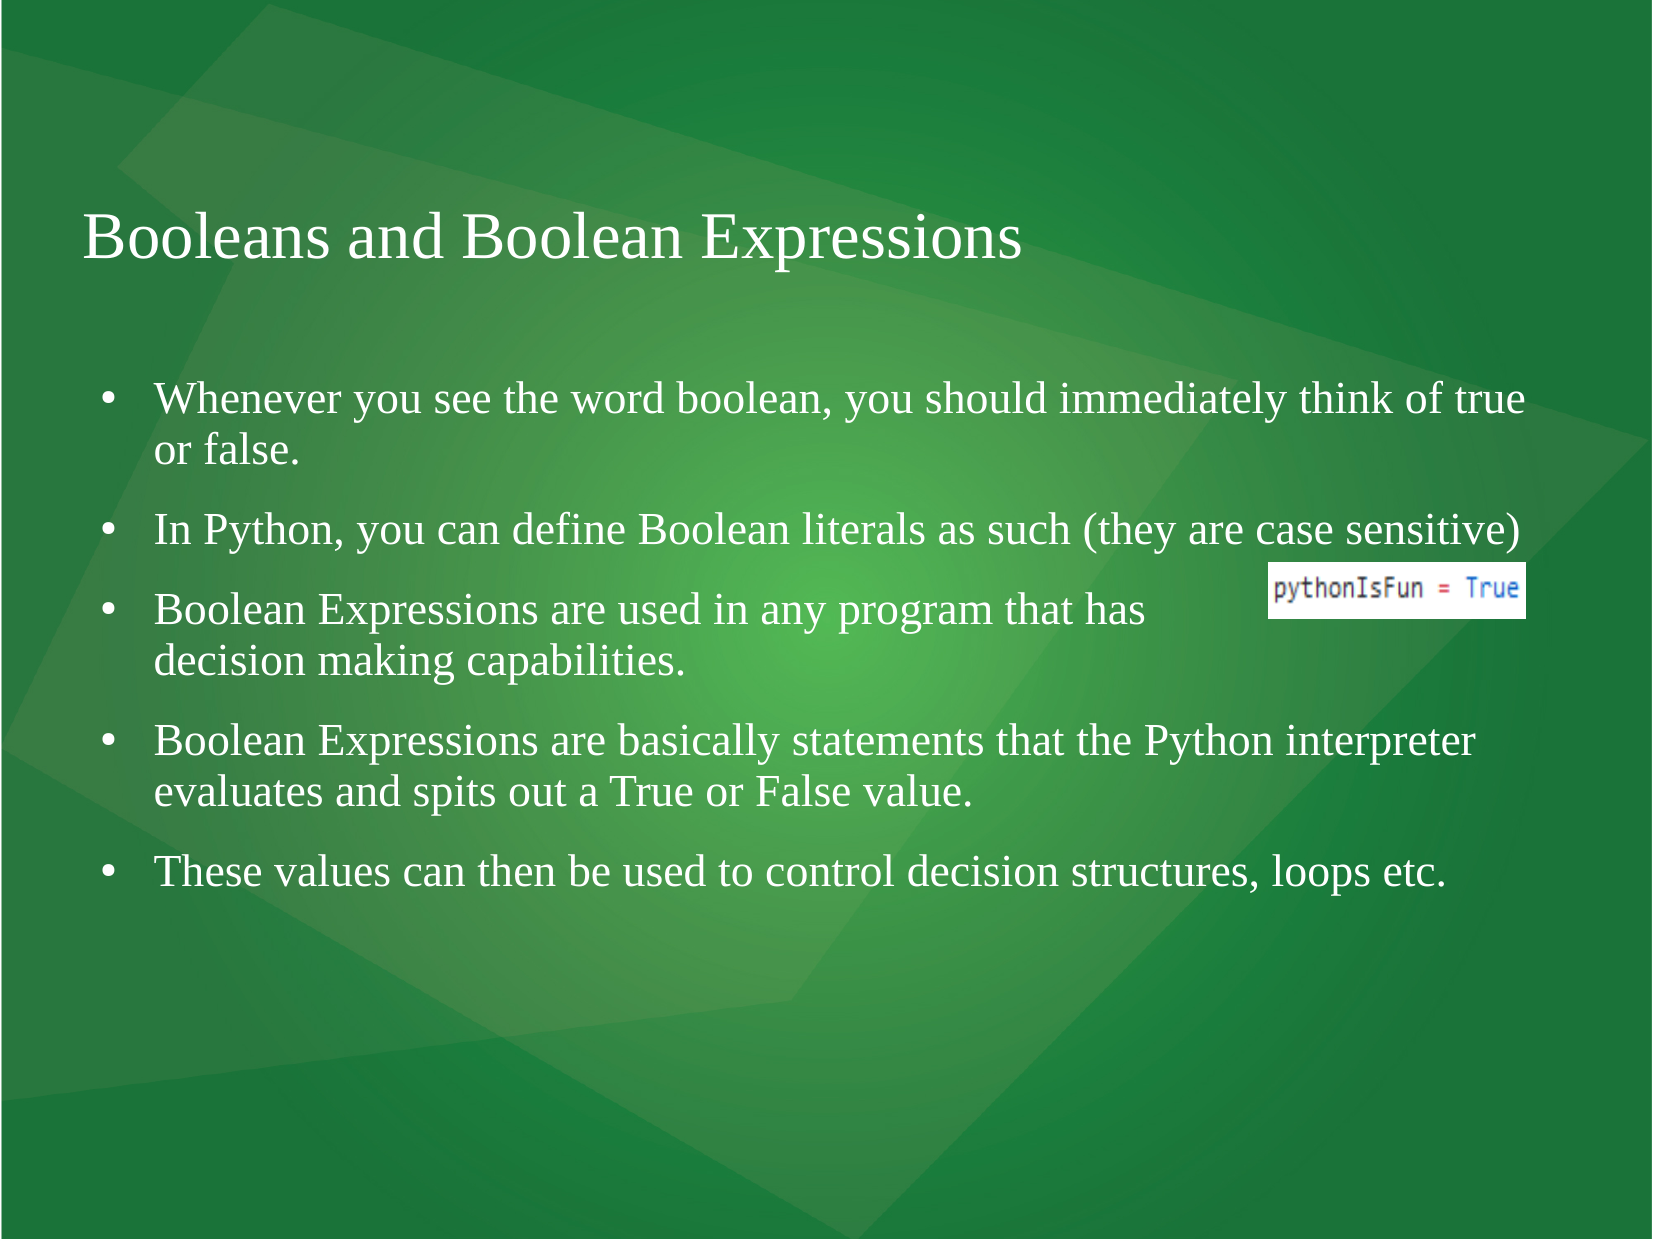

# Booleans and Boolean Expressions
Whenever you see the word boolean, you should immediately think of true or false.
In Python, you can define Boolean literals as such (they are case sensitive)
Boolean Expressions are used in any program that has
decision making capabilities.
Boolean Expressions are basically statements that the Python interpreter evaluates and spits out a True or False value.
These values can then be used to control decision structures, loops etc.